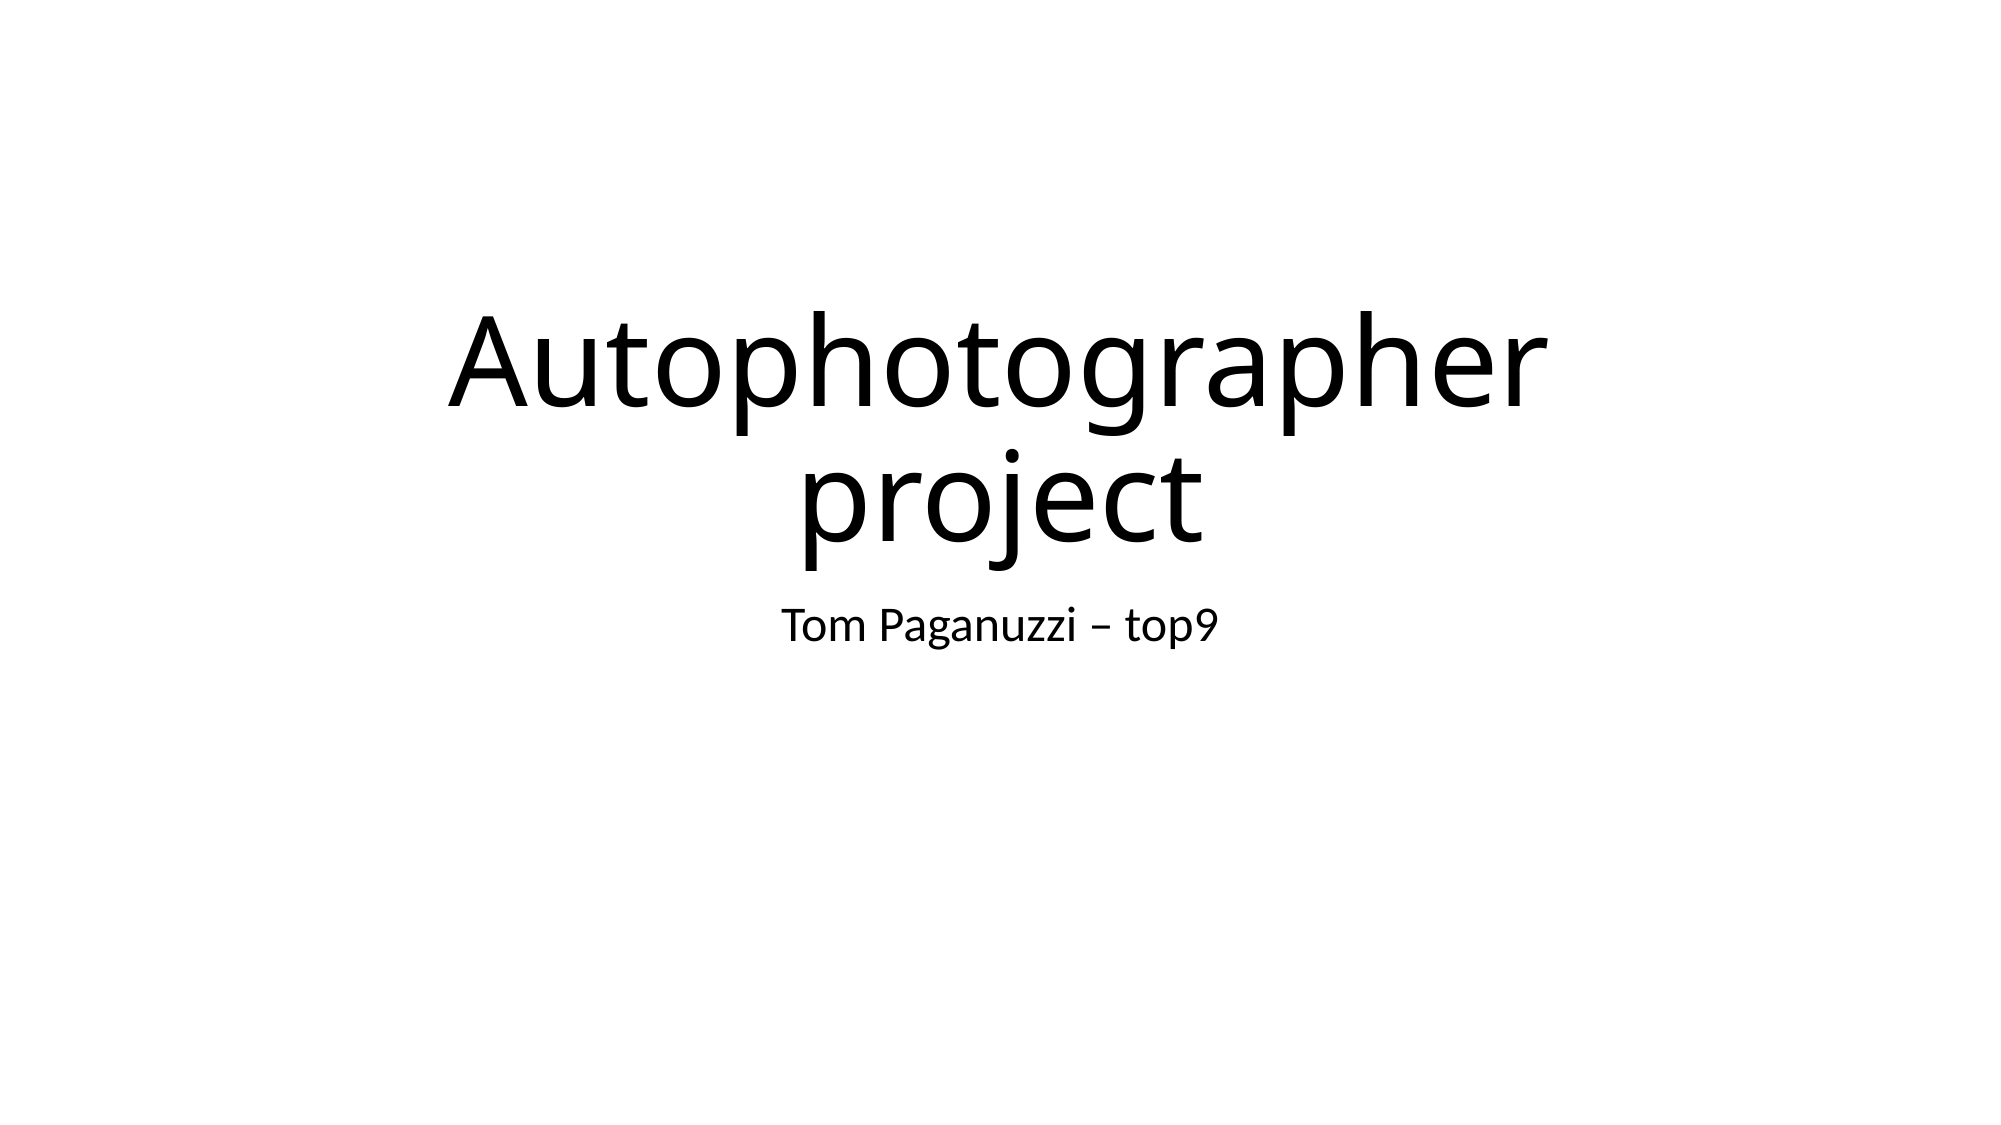

# Autophotographer project
Tom Paganuzzi – top9